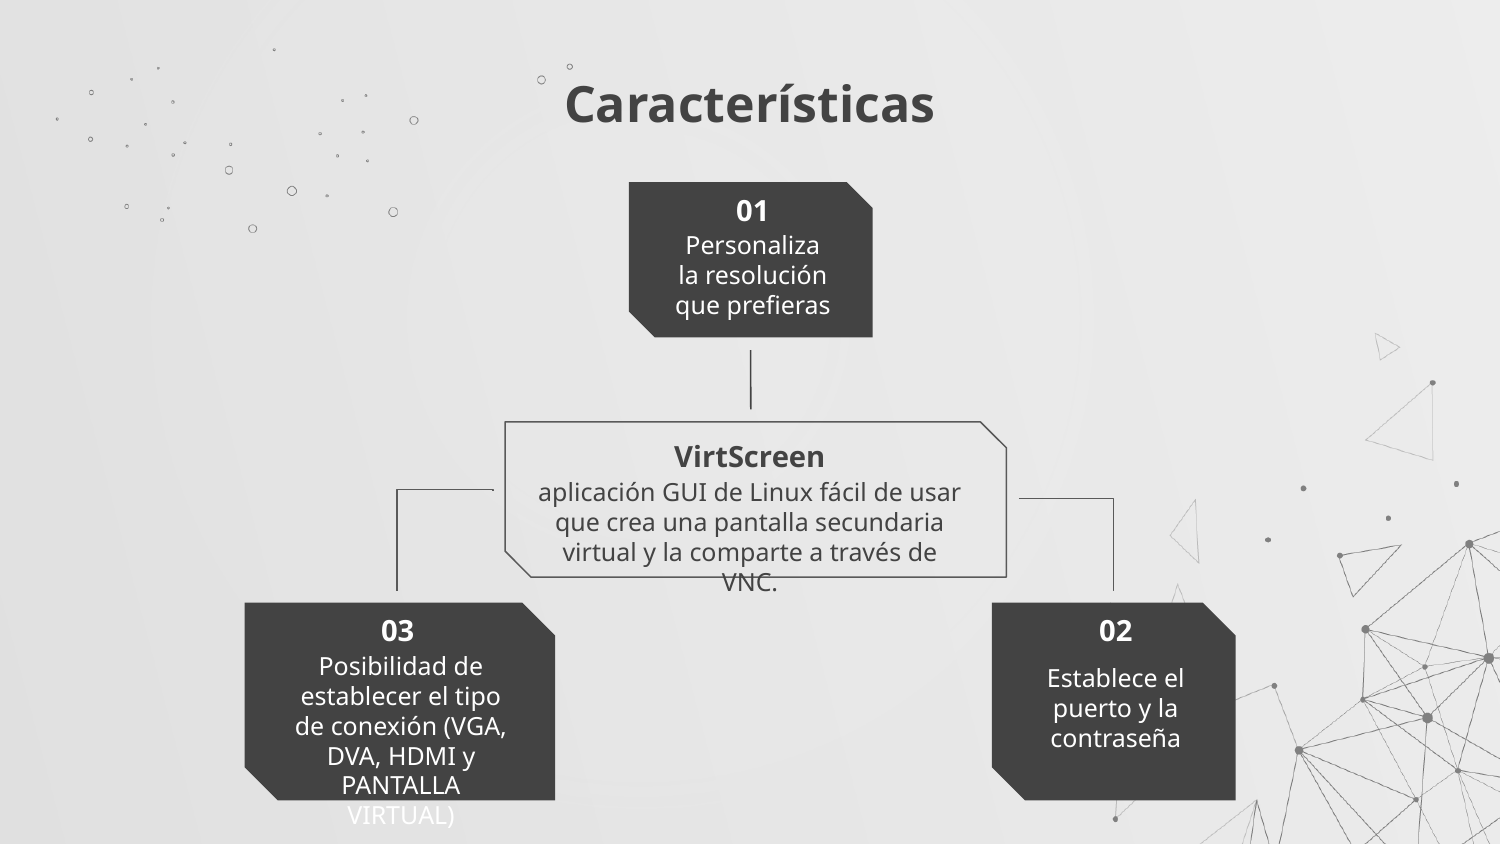

# Características
01
Personaliza la resolución que prefieras
VirtScreen
aplicación GUI de Linux fácil de usar que crea una pantalla secundaria virtual y la comparte a través de VNC.
03
02
Posibilidad de establecer el tipo de conexión (VGA, DVA, HDMI y PANTALLA VIRTUAL)
Establece el puerto y la contraseña